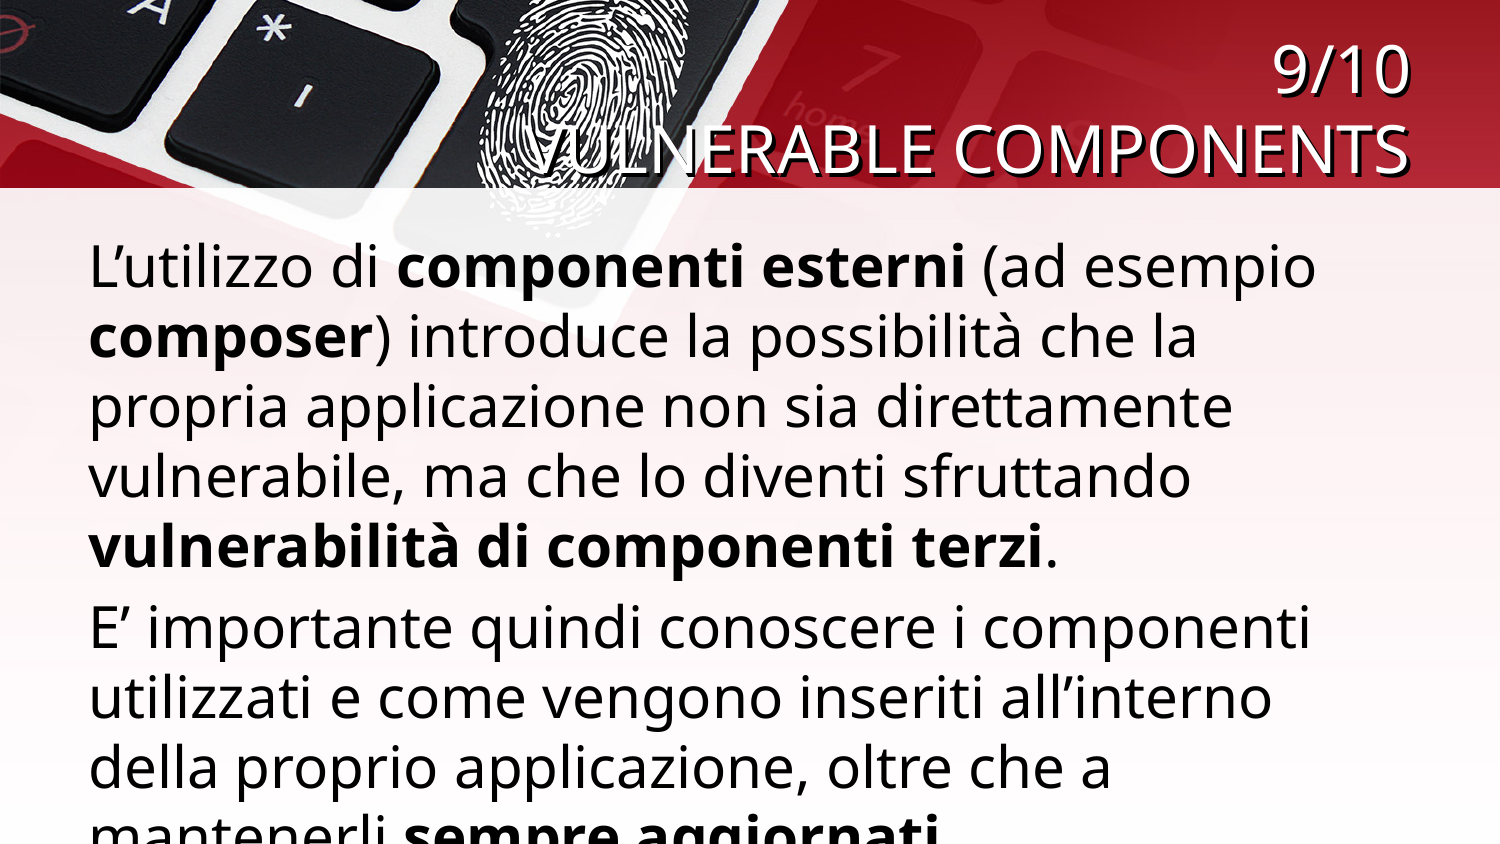

# 9/10 VULNERABLE COMPONENTS
L’utilizzo di componenti esterni (ad esempio composer) introduce la possibilità che la propria applicazione non sia direttamente vulnerabile, ma che lo diventi sfruttando vulnerabilità di componenti terzi.
E’ importante quindi conoscere i componenti utilizzati e come vengono inseriti all’interno della proprio applicazione, oltre che a mantenerli sempre aggiornati.